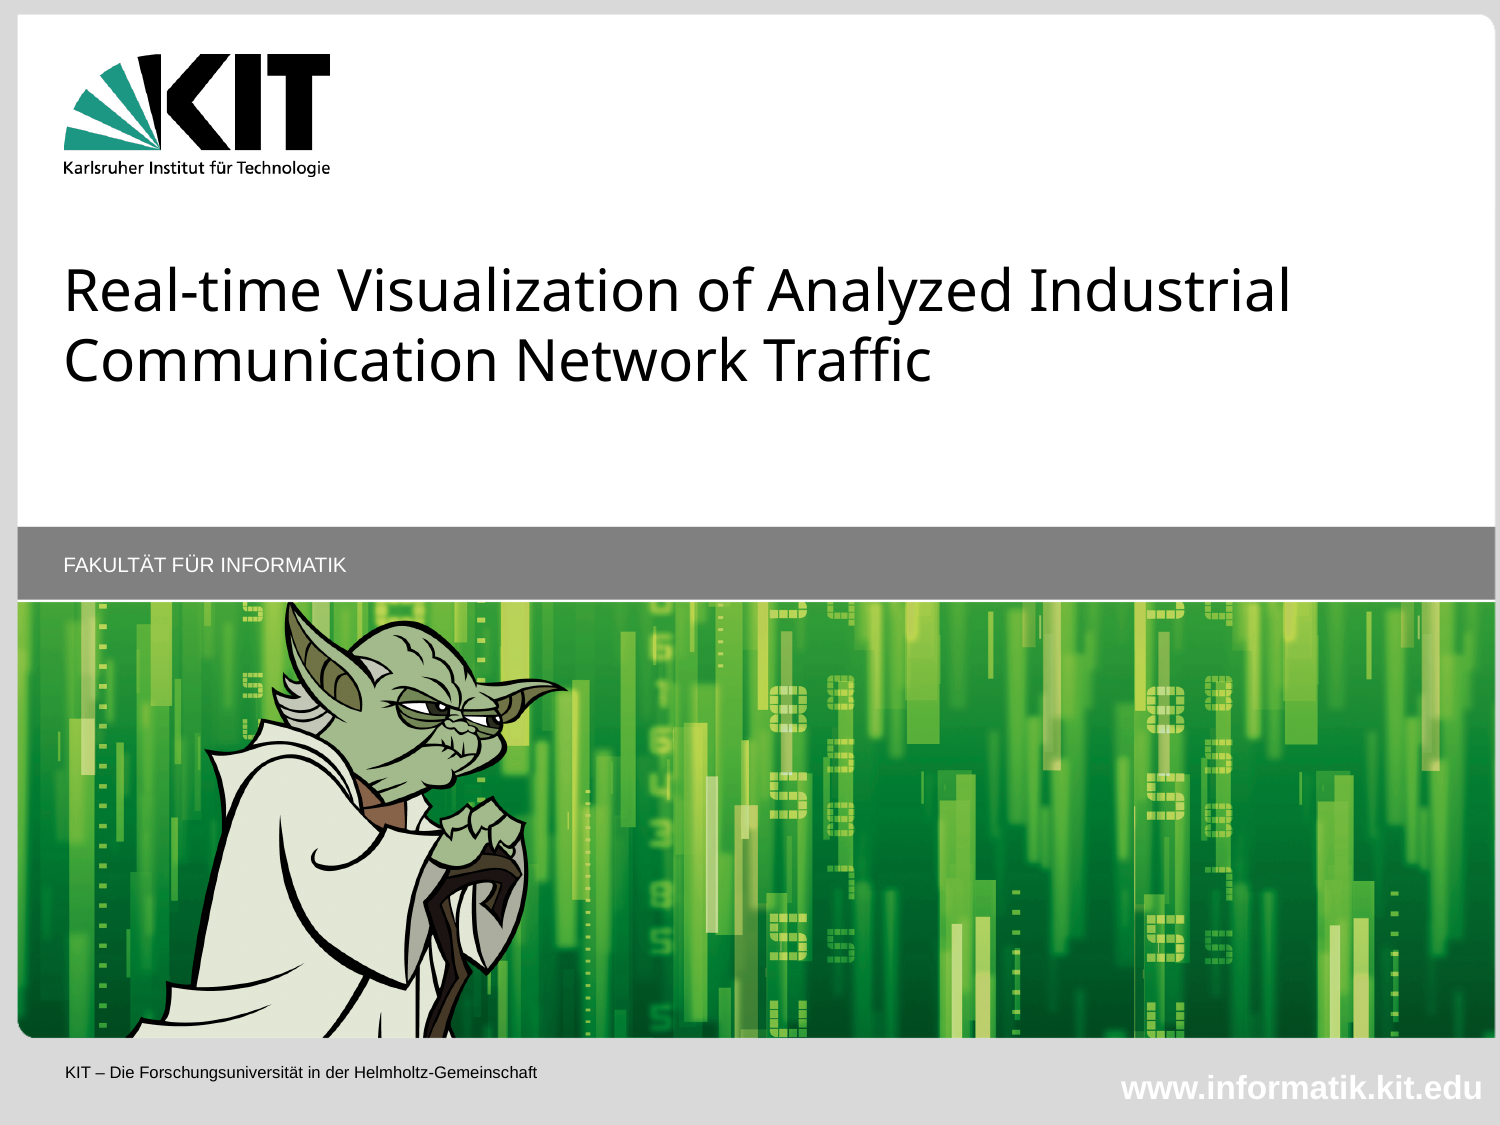

Real-time Visualization of Analyzed Industrial Communication Network Traffic